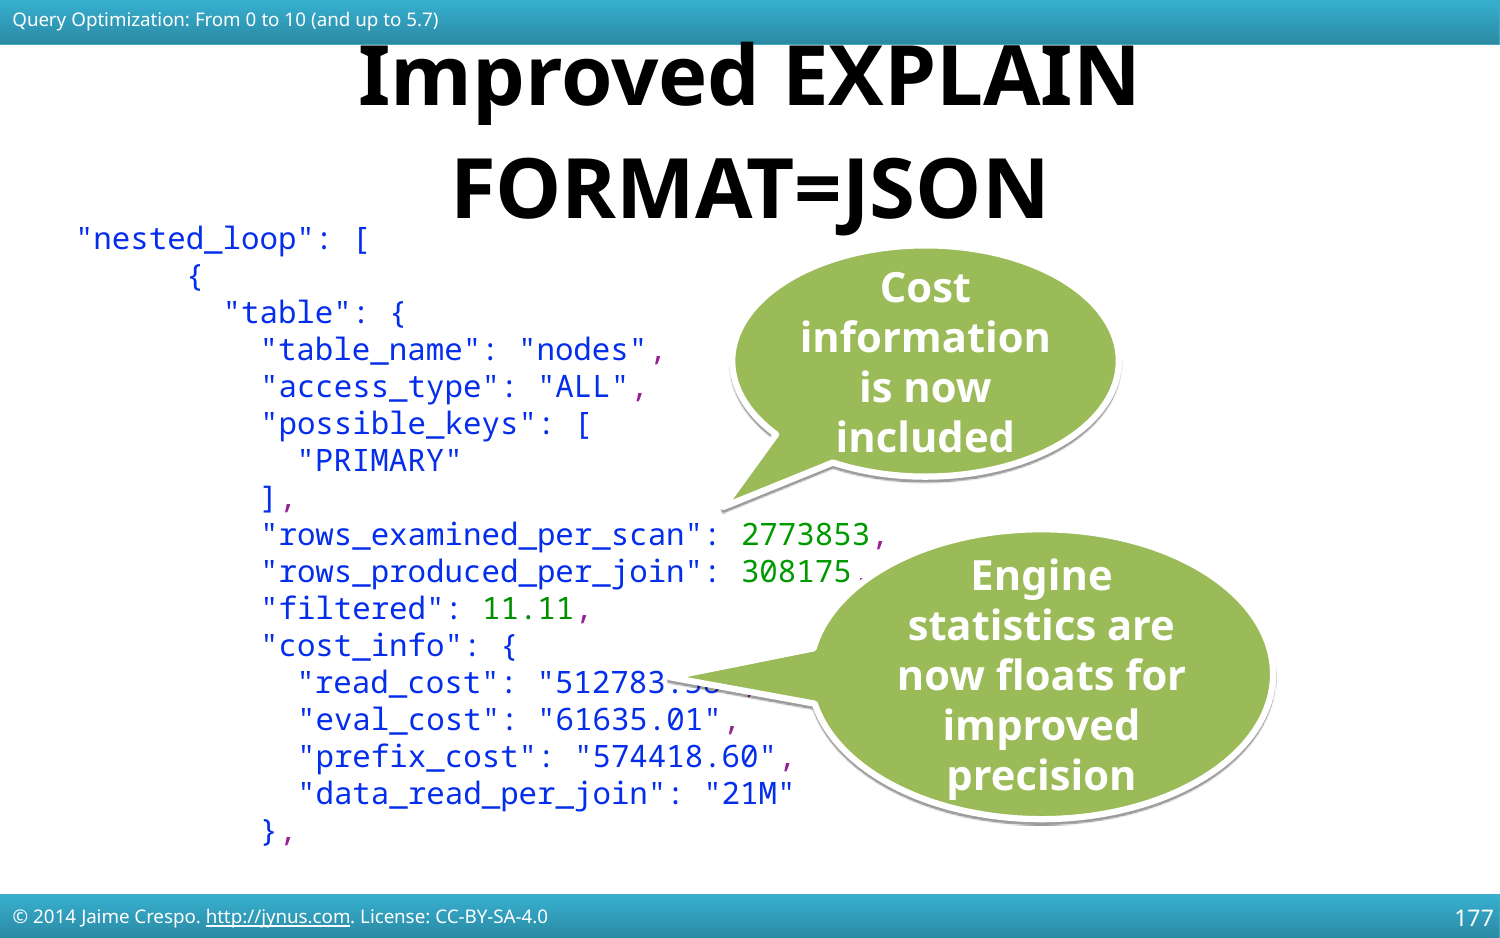

# Improved EXPLAIN FORMAT=JSON
"nested_loop": [
 {
 "table": {
 "table_name": "nodes",
 "access_type": "ALL",
 "possible_keys": [
 "PRIMARY"
 ],
 "rows_examined_per_scan": 2773853,
 "rows_produced_per_join": 308175,
 "filtered": 11.11,
 "cost_info": {
 "read_cost": "512783.58",
 "eval_cost": "61635.01",
 "prefix_cost": "574418.60",
 "data_read_per_join": "21M"
 },
Cost information is now included
Engine statistics are now floats for improved precision